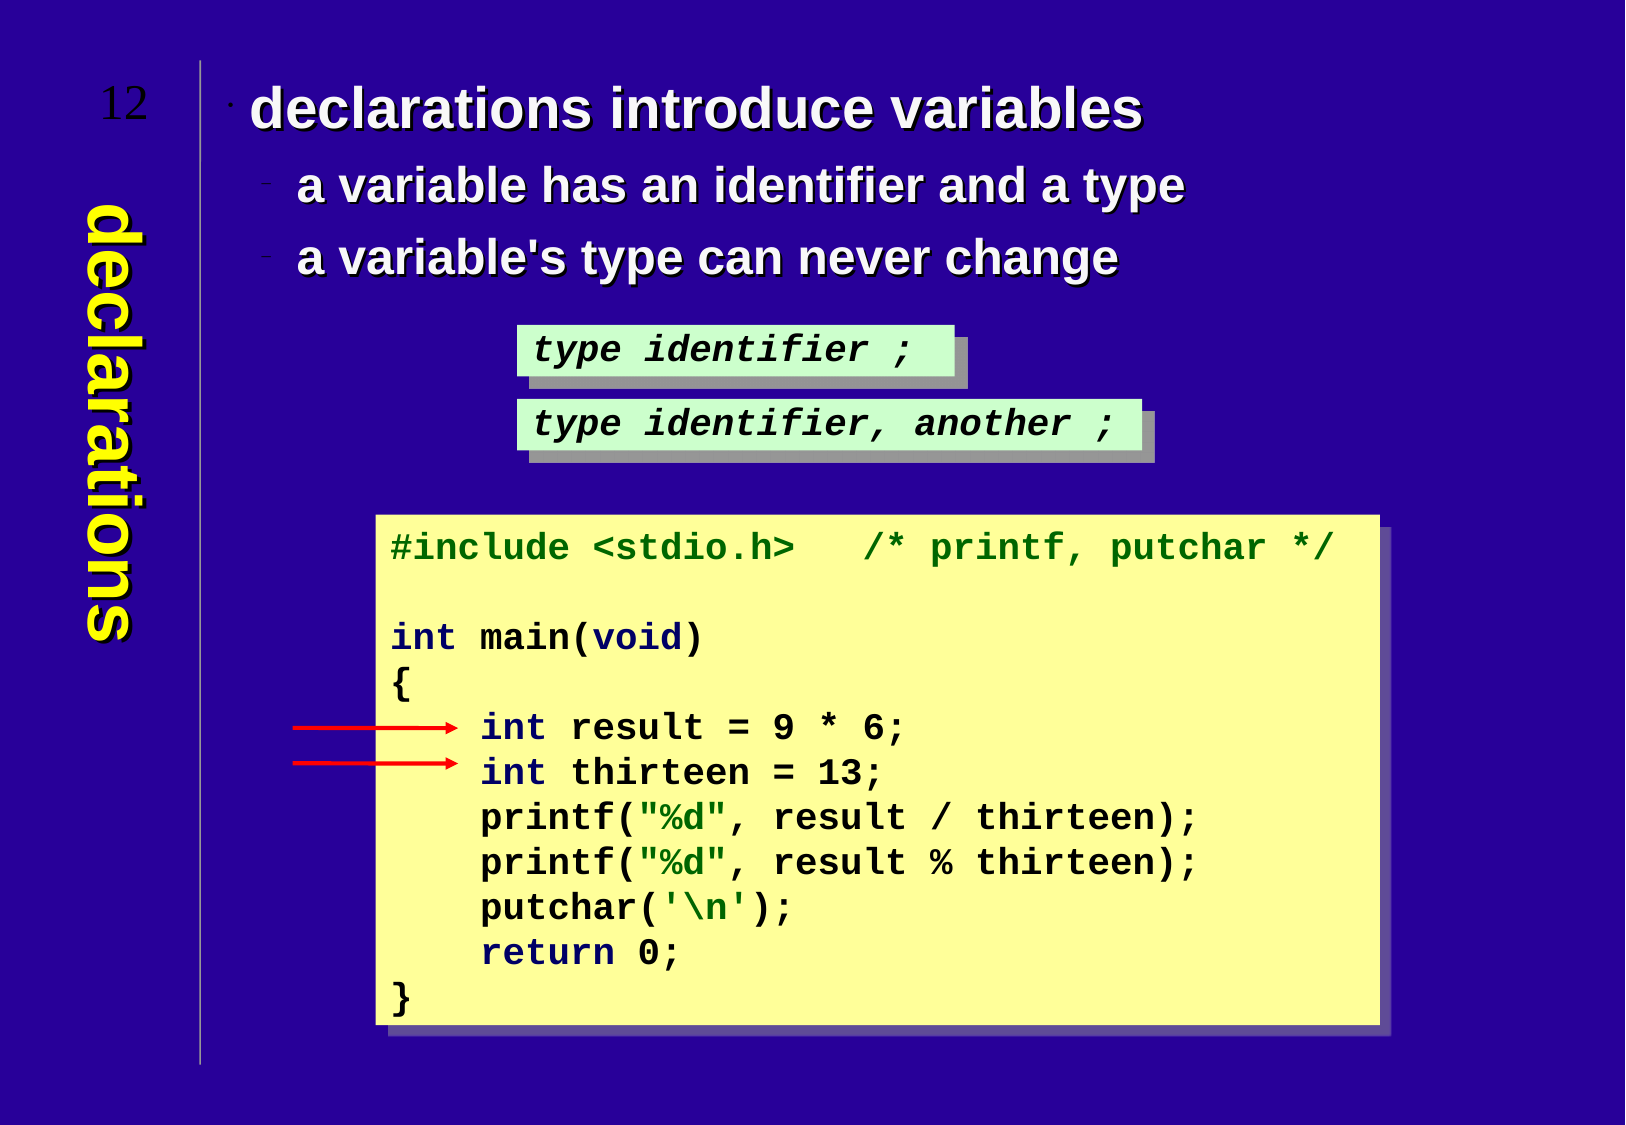

12
 declarations introduce variables
a variable has an identifier and a type
a variable's type can never change
# declarations
type identifier ;
type identifier, another ;
#include <stdio.h> /* printf, putchar */
int main(void)
{
 int result = 9 * 6;
 int thirteen = 13;
 printf("%d", result / thirteen);
 printf("%d", result % thirteen);
 putchar('\n');
 return 0;
}